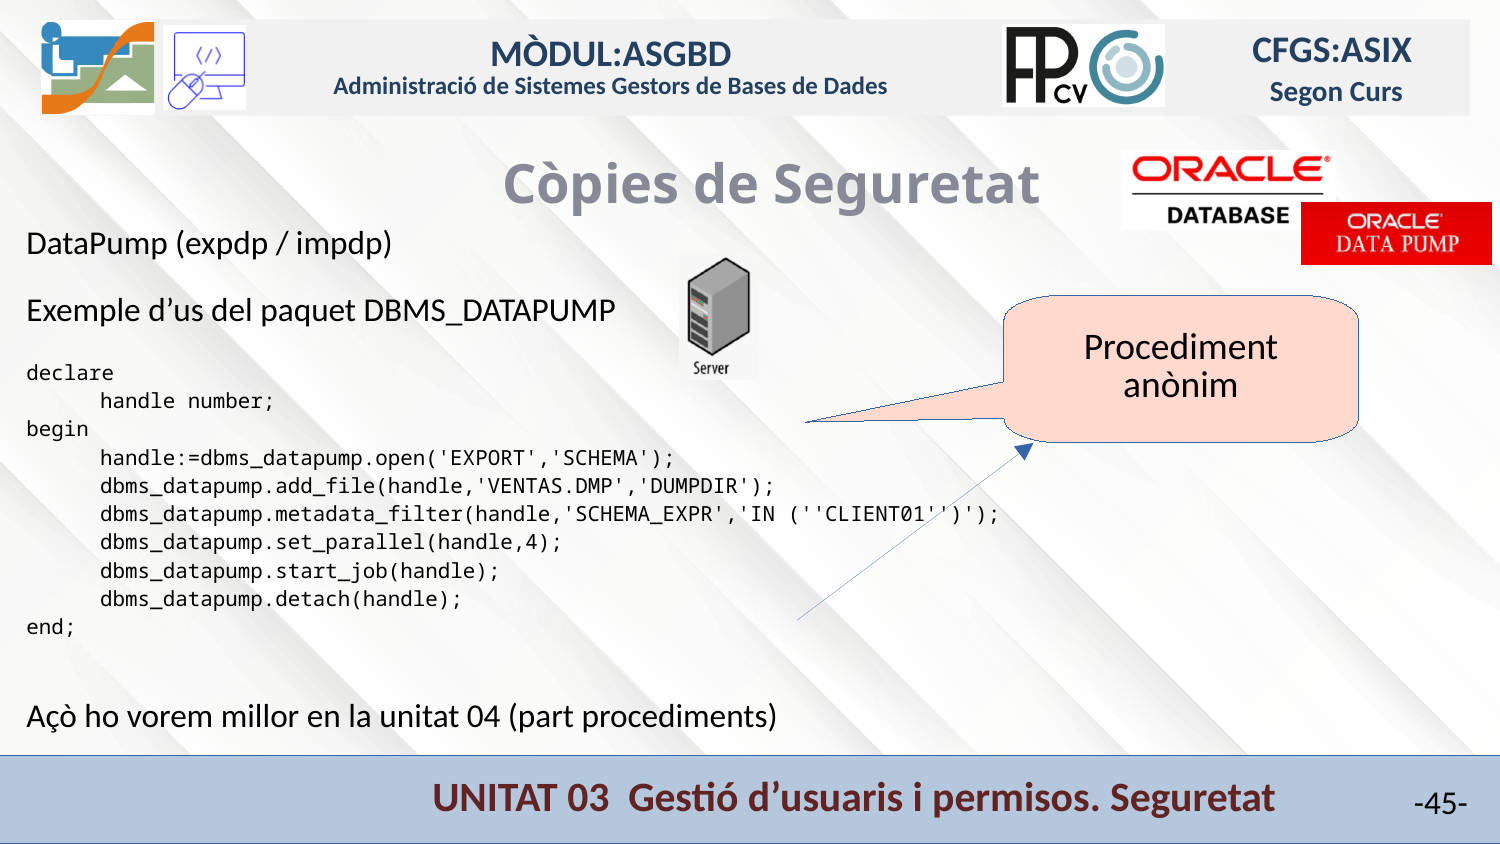

# Còpies de Seguretat
DataPump (expdp / impdp)
Exemple d’us del paquet DBMS_DATAPUMP
declare
	handle number;
begin
	handle:=dbms_datapump.open('EXPORT','SCHEMA');
	dbms_datapump.add_file(handle,'VENTAS.DMP','DUMPDIR');
	dbms_datapump.metadata_filter(handle,'SCHEMA_EXPR','IN (''CLIENT01'')');
	dbms_datapump.set_parallel(handle,4);
	dbms_datapump.start_job(handle);
	dbms_datapump.detach(handle);
end;
Açò ho vorem millor en la unitat 04 (part procediments)
Procediment anònim